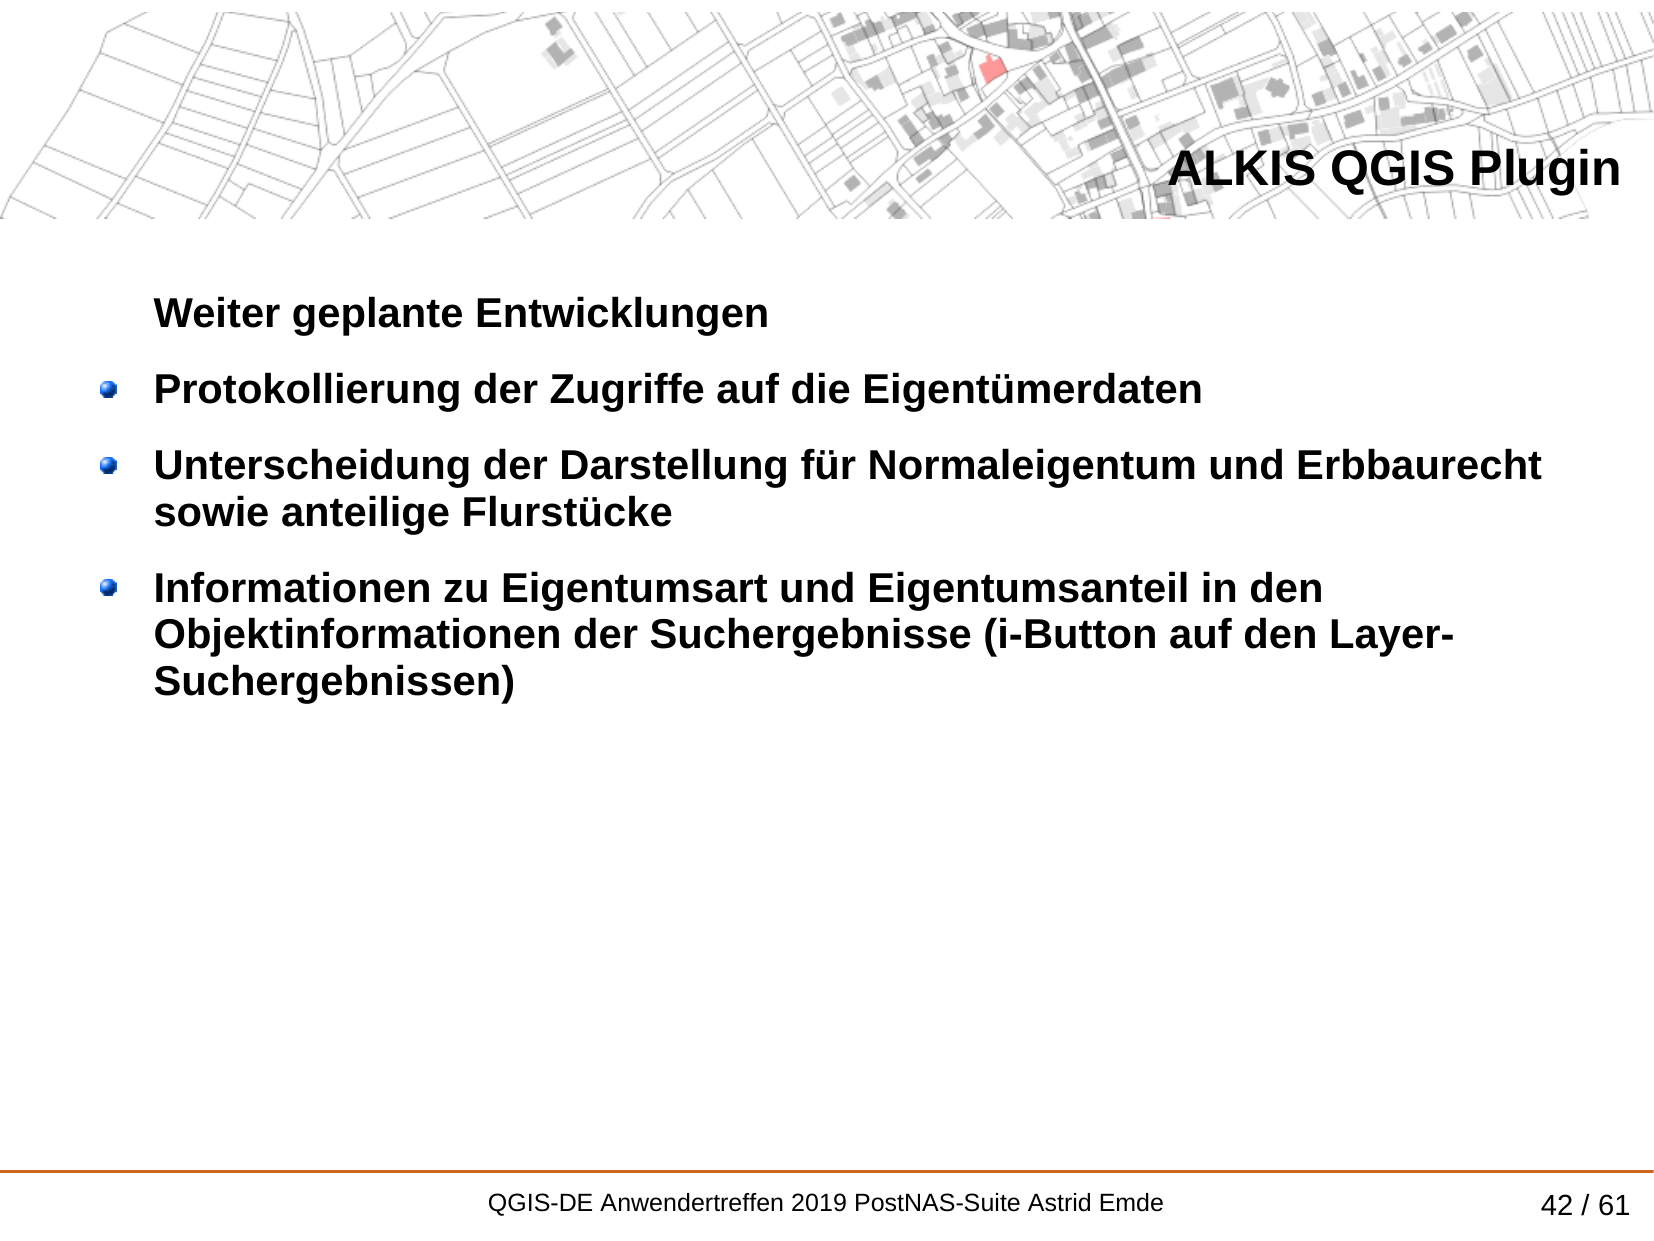

# ALKIS QGIS Plugin
Weiter geplante Entwicklungen
Protokollierung der Zugriffe auf die Eigentümerdaten
Unterscheidung der Darstellung für Normaleigentum und Erbbaurecht sowie anteilige Flurstücke
Informationen zu Eigentumsart und Eigentumsanteil in den Objektinformationen der Suchergebnisse (i-Button auf den Layer-Suchergebnissen)